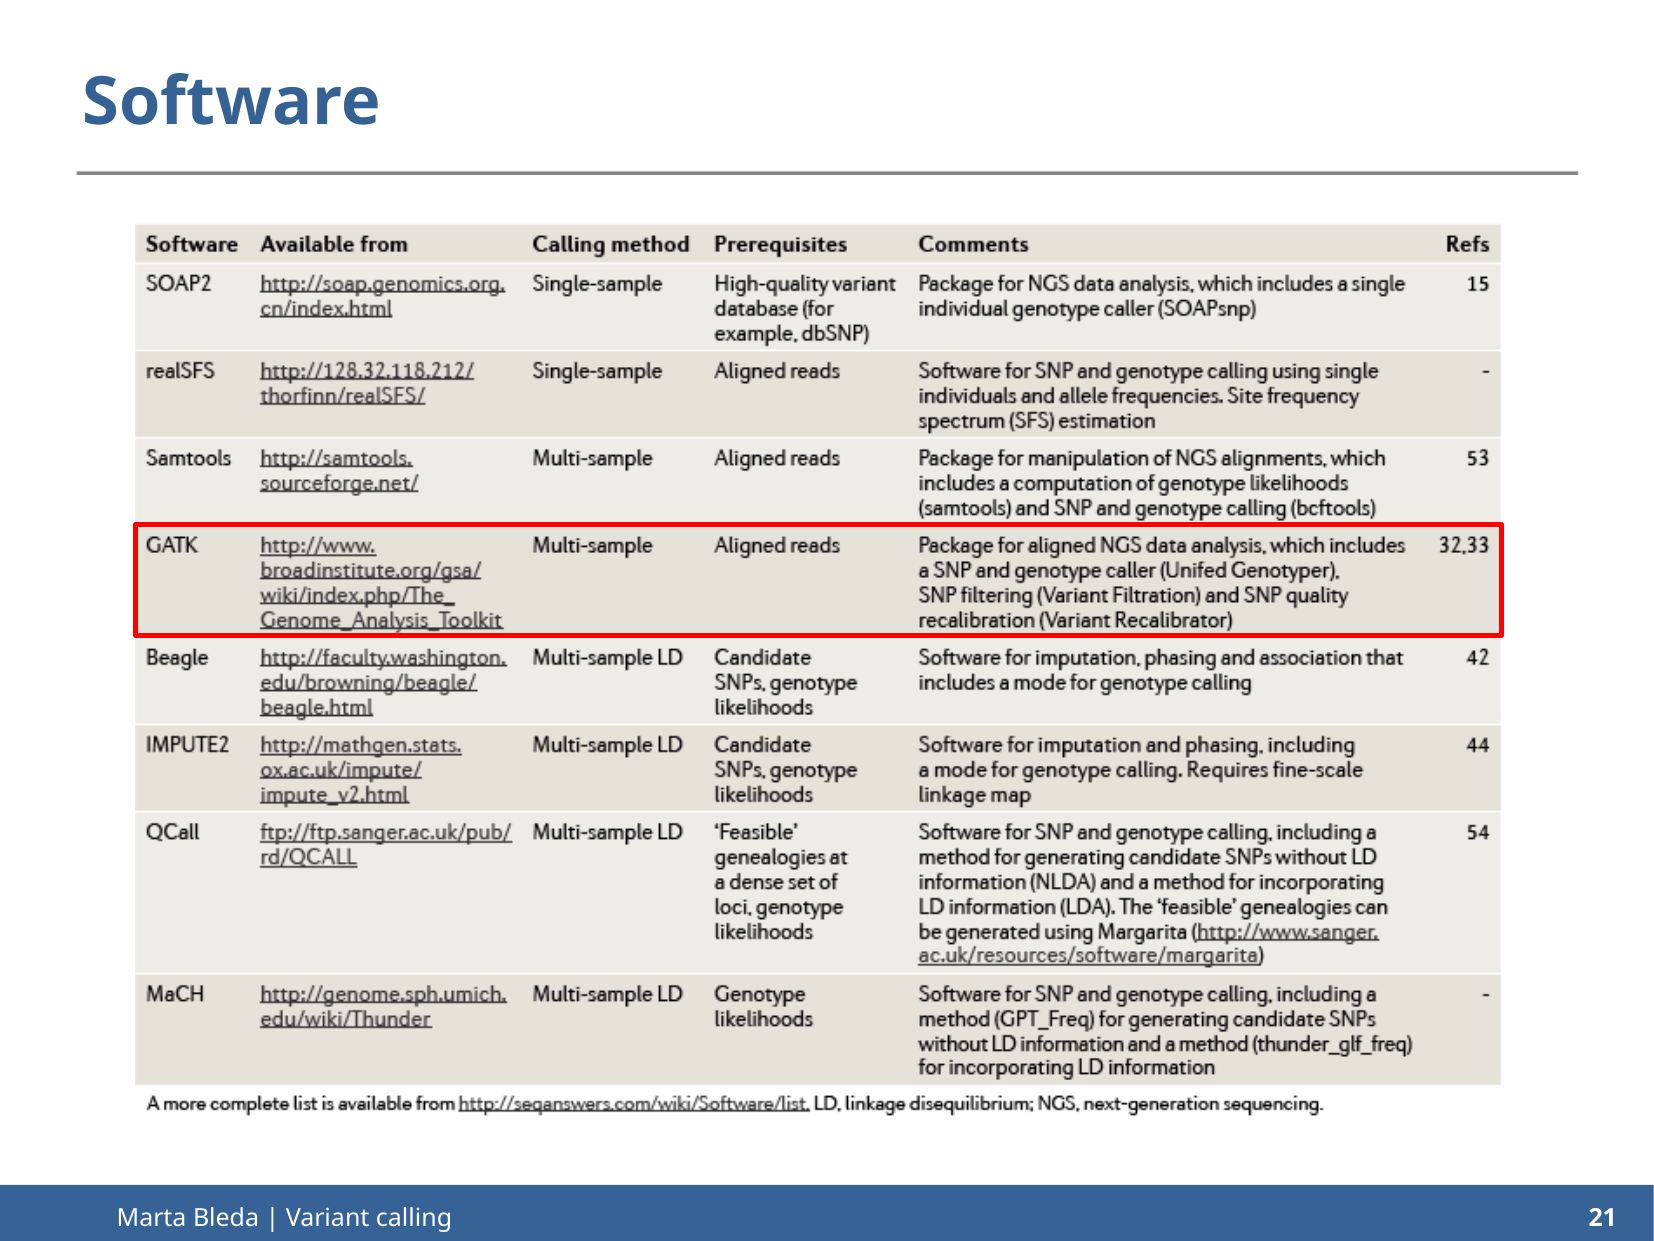

# Software
Marta Bleda | Variant calling
21